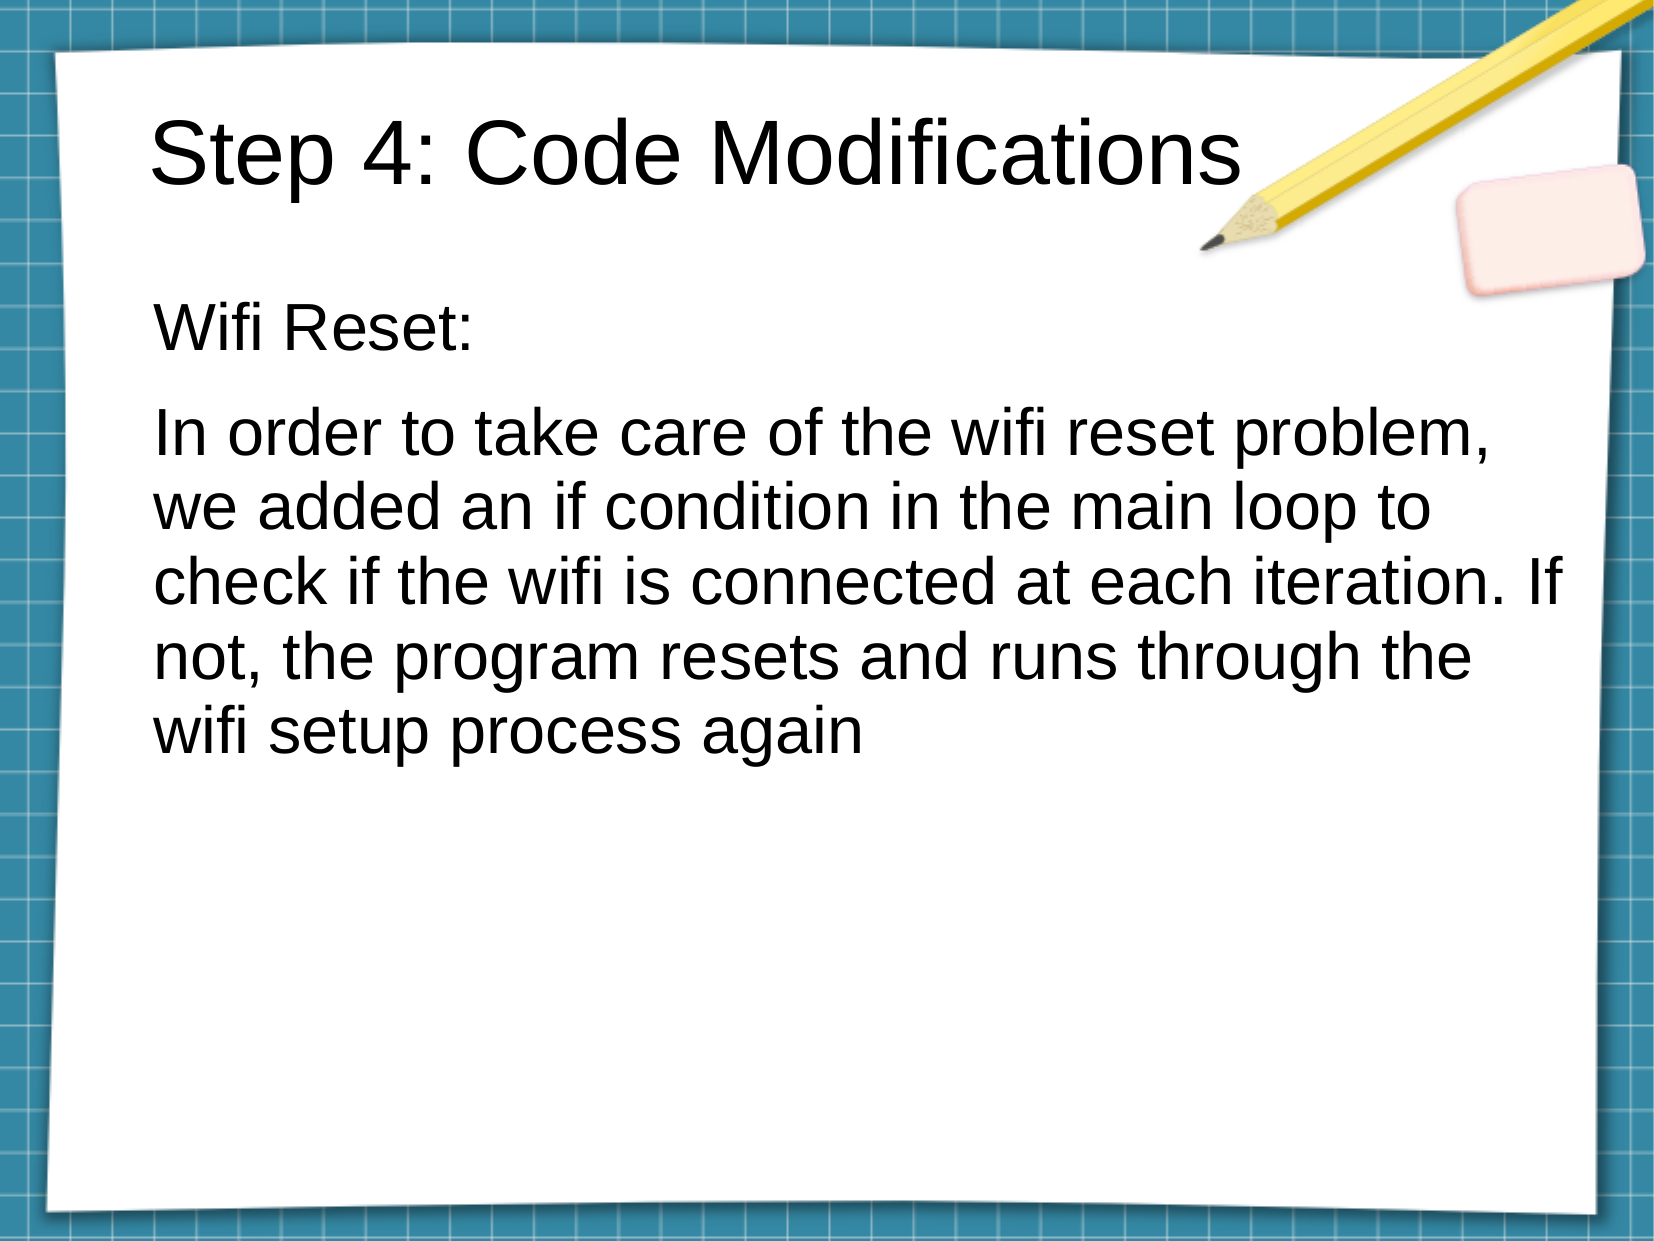

# Step 4: Code Modifications
Wifi Reset:
In order to take care of the wifi reset problem, we added an if condition in the main loop to check if the wifi is connected at each iteration. If not, the program resets and runs through the wifi setup process again